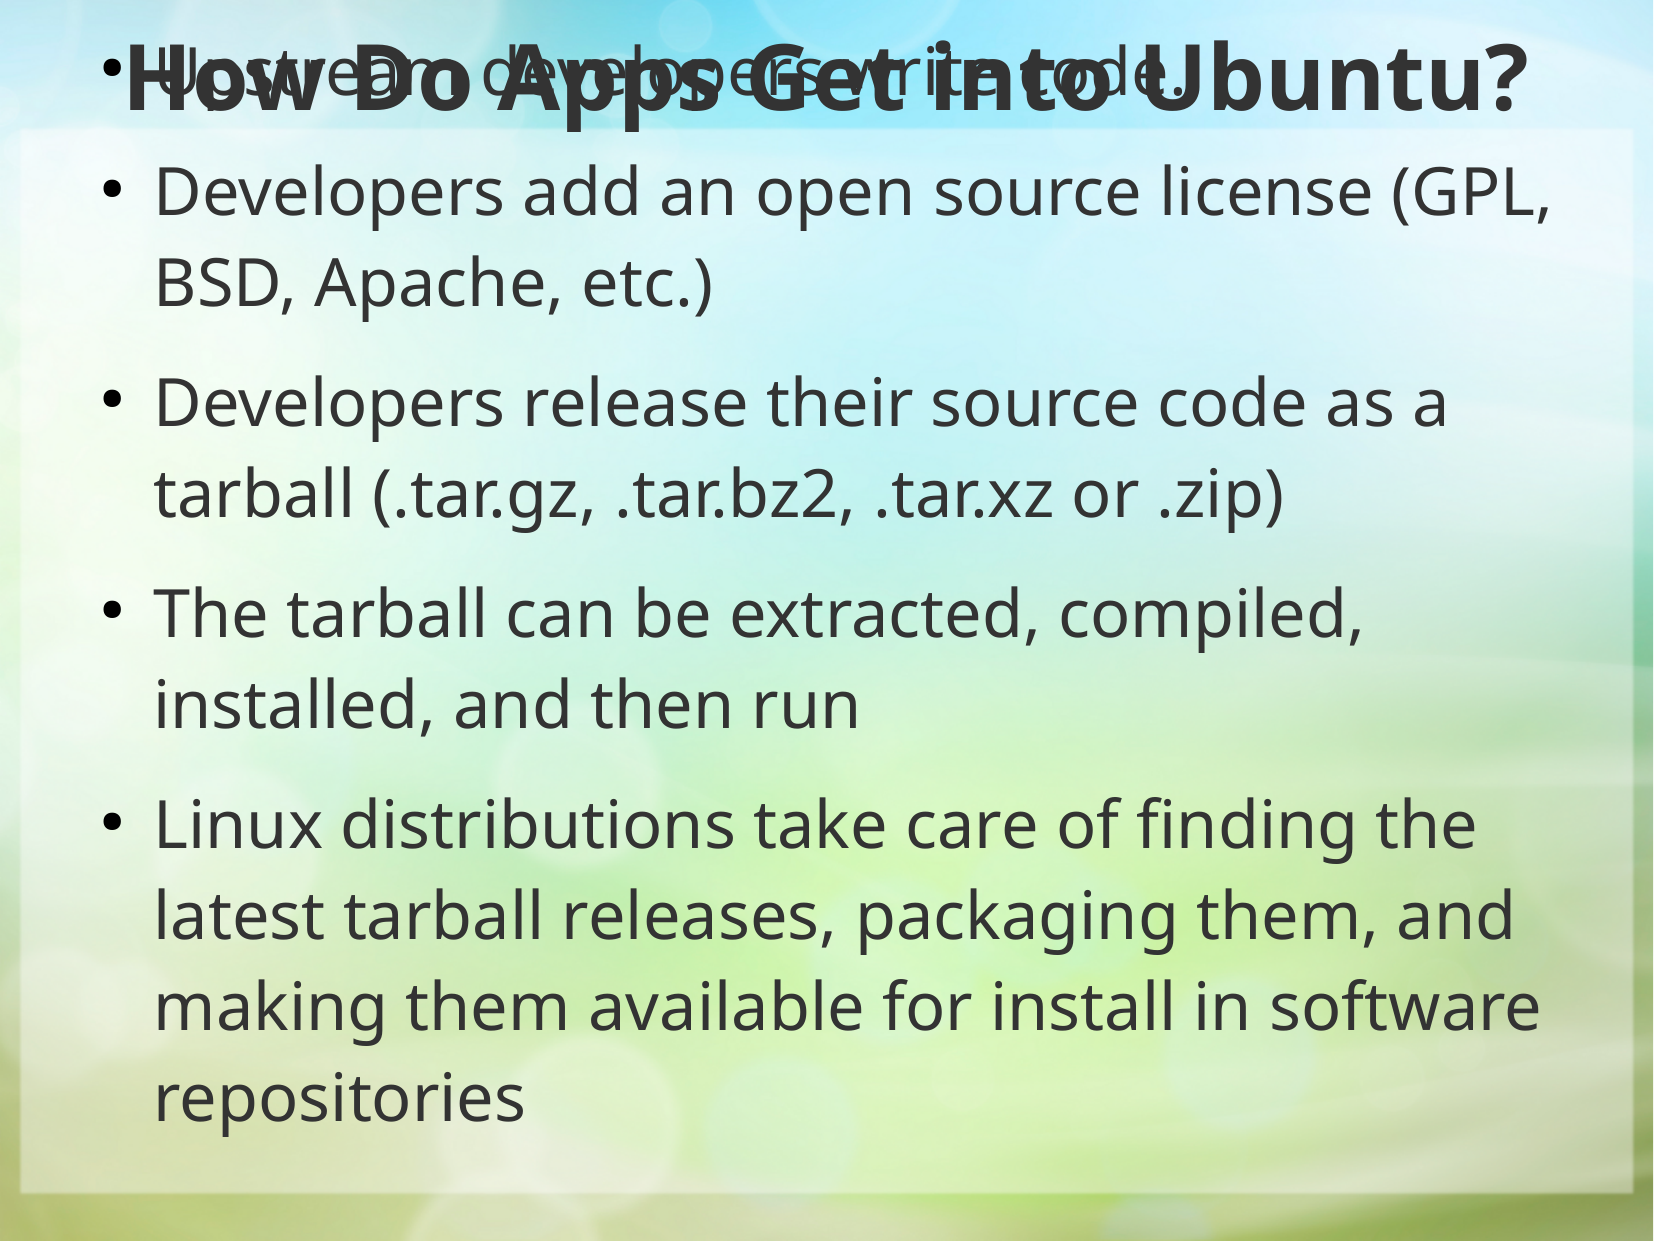

# How Do Apps Get into Ubuntu?
Upstream developers write code.
Developers add an open source license (GPL, BSD, Apache, etc.)
Developers release their source code as a tarball (.tar.gz, .tar.bz2, .tar.xz or .zip)
The tarball can be extracted, compiled, installed, and then run
Linux distributions take care of finding the latest tarball releases, packaging them, and making them available for install in software repositories